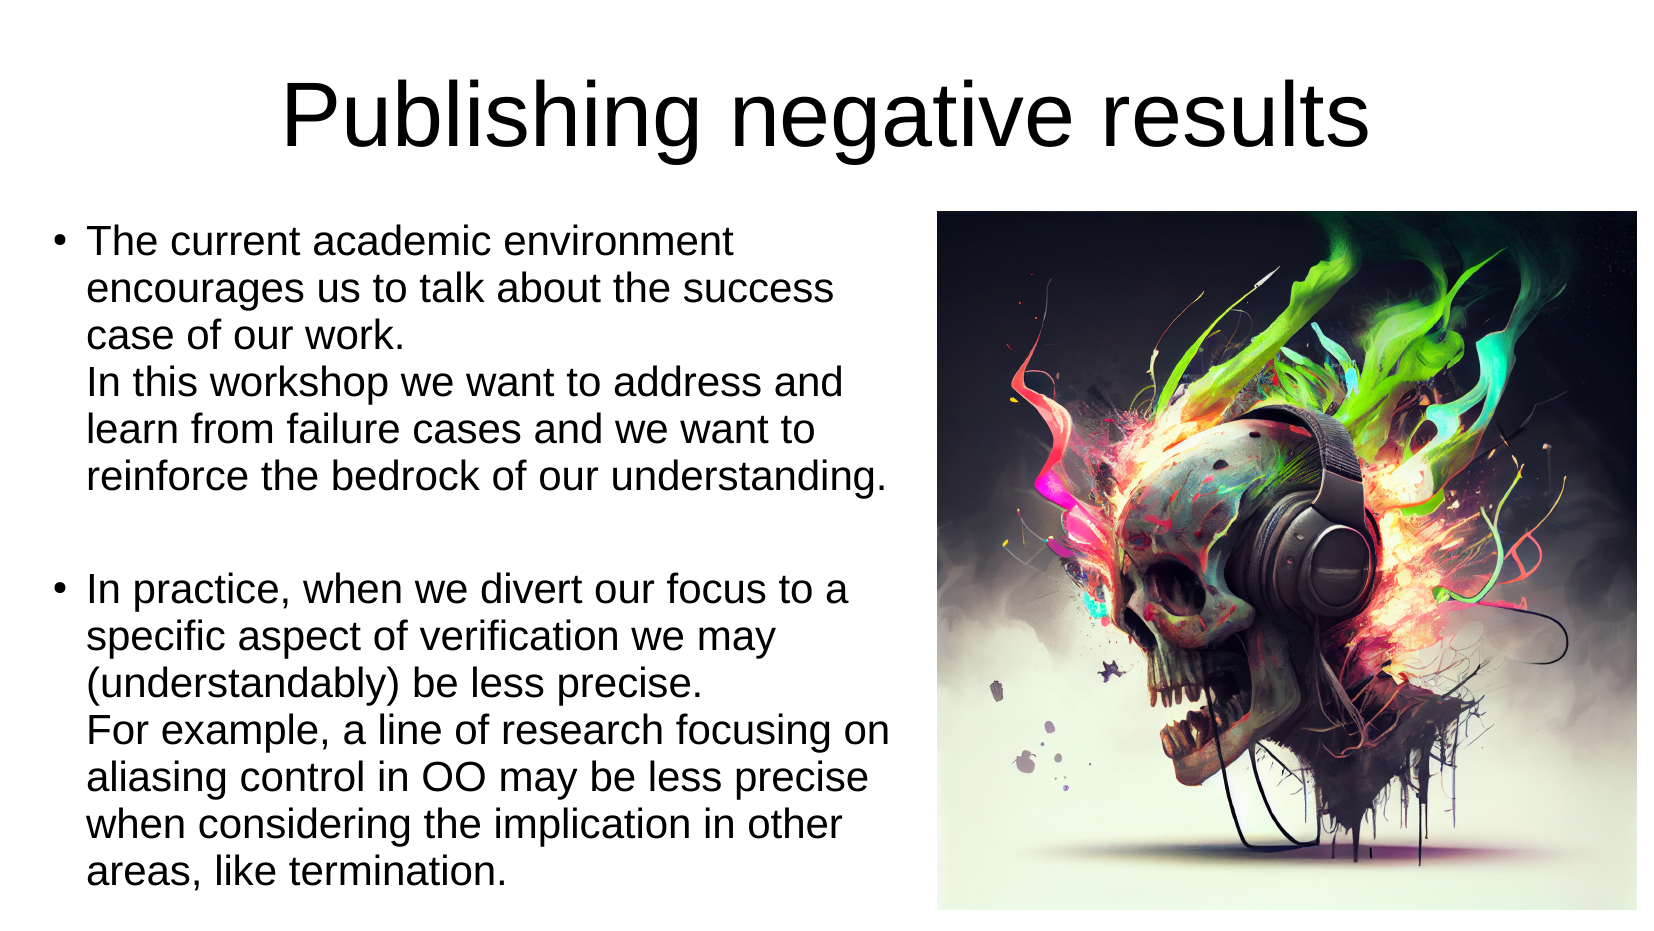

# Publishing negative results
The current academic environment encourages us to talk about the success case of our work.
In this workshop we want to address and learn from failure cases and we want to reinforce the bedrock of our understanding.
In practice, when we divert our focus to a specific aspect of verification we may (understandably) be less precise.
For example, a line of research focusing on aliasing control in OO may be less precise when considering the implication in other areas, like termination.